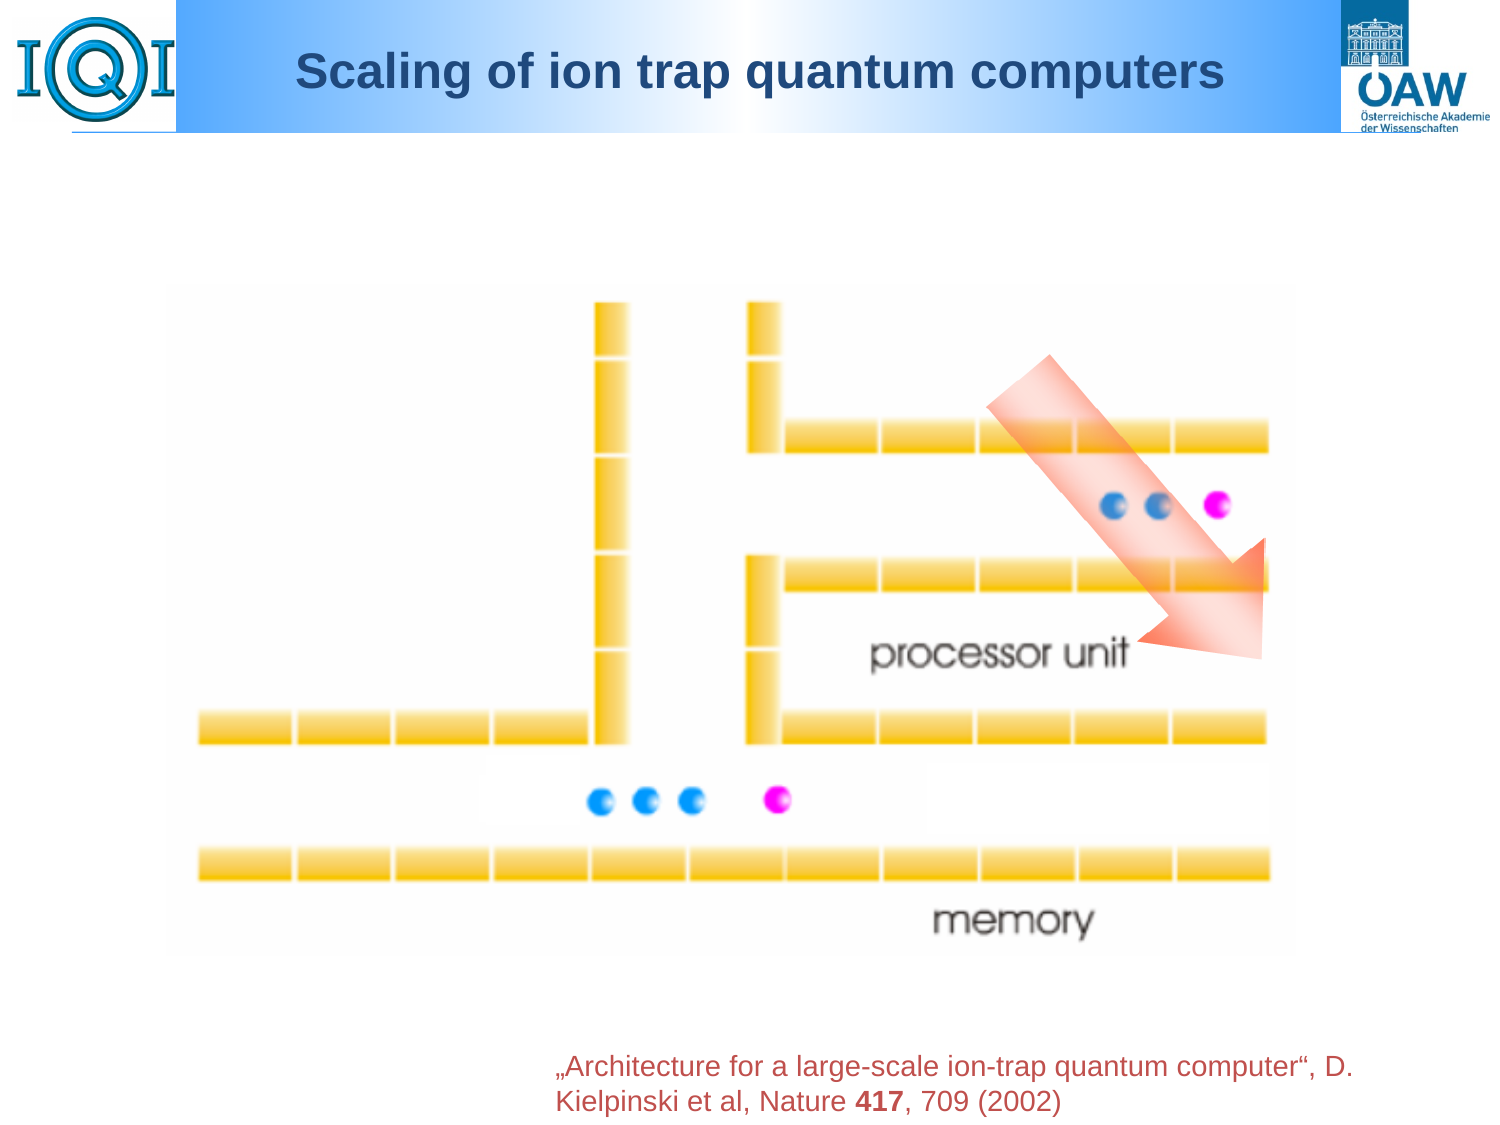

Scaling of ion trap quantum computers
„Architecture for a large-scale ion-trap quantum computer“, D. Kielpinski et al, Nature 417, 709 (2002)